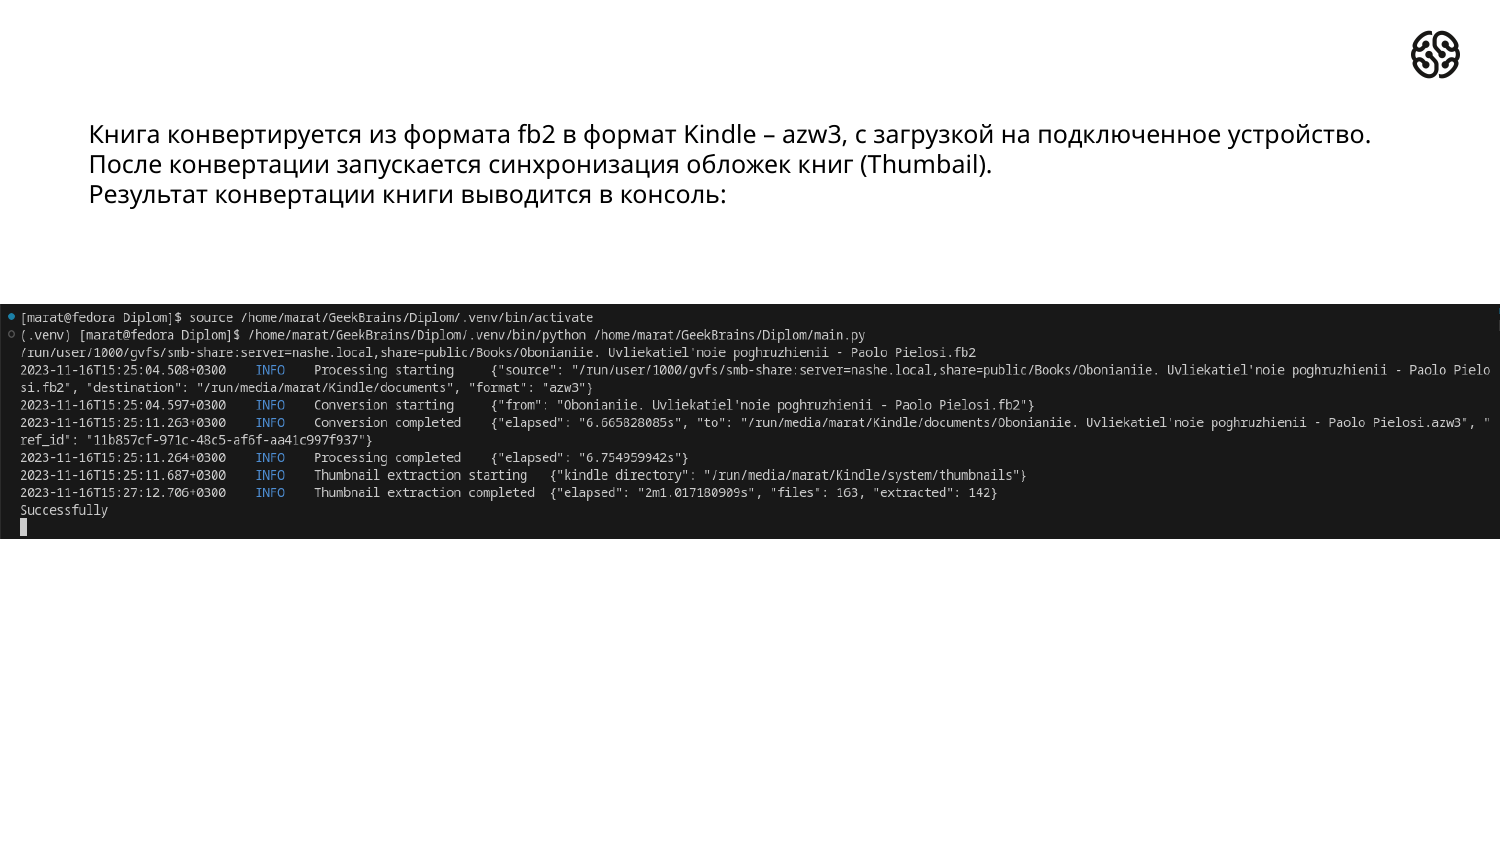

# Книга конвертируется из формата fb2 в формат Kindle – azw3, с загрузкой на подключенное устройство. После конвертации запускается синхронизация обложек книг (Thumbail). Результат конвертации книги выводится в консоль: